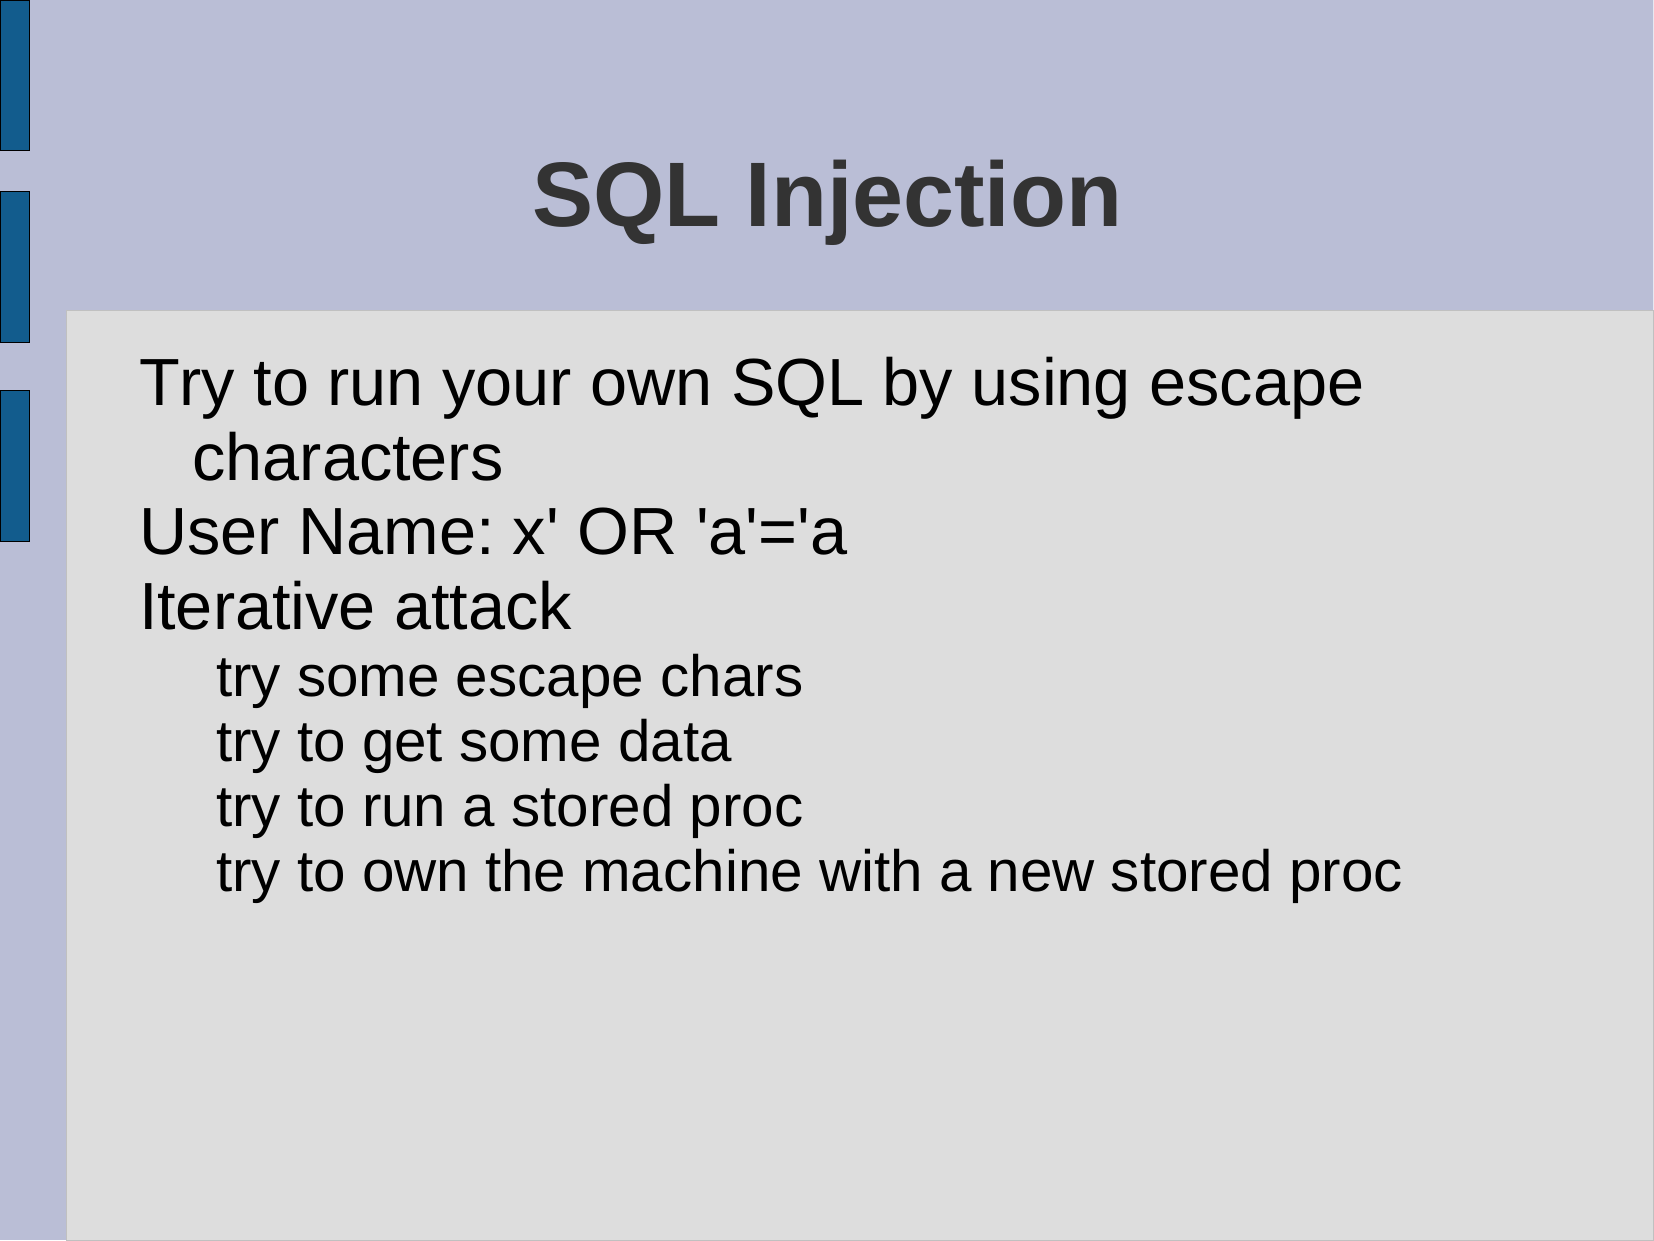

# SQL Injection
Try to run your own SQL by using escape characters
User Name: x' OR 'a'='a
Iterative attack
try some escape chars
try to get some data
try to run a stored proc
try to own the machine with a new stored proc